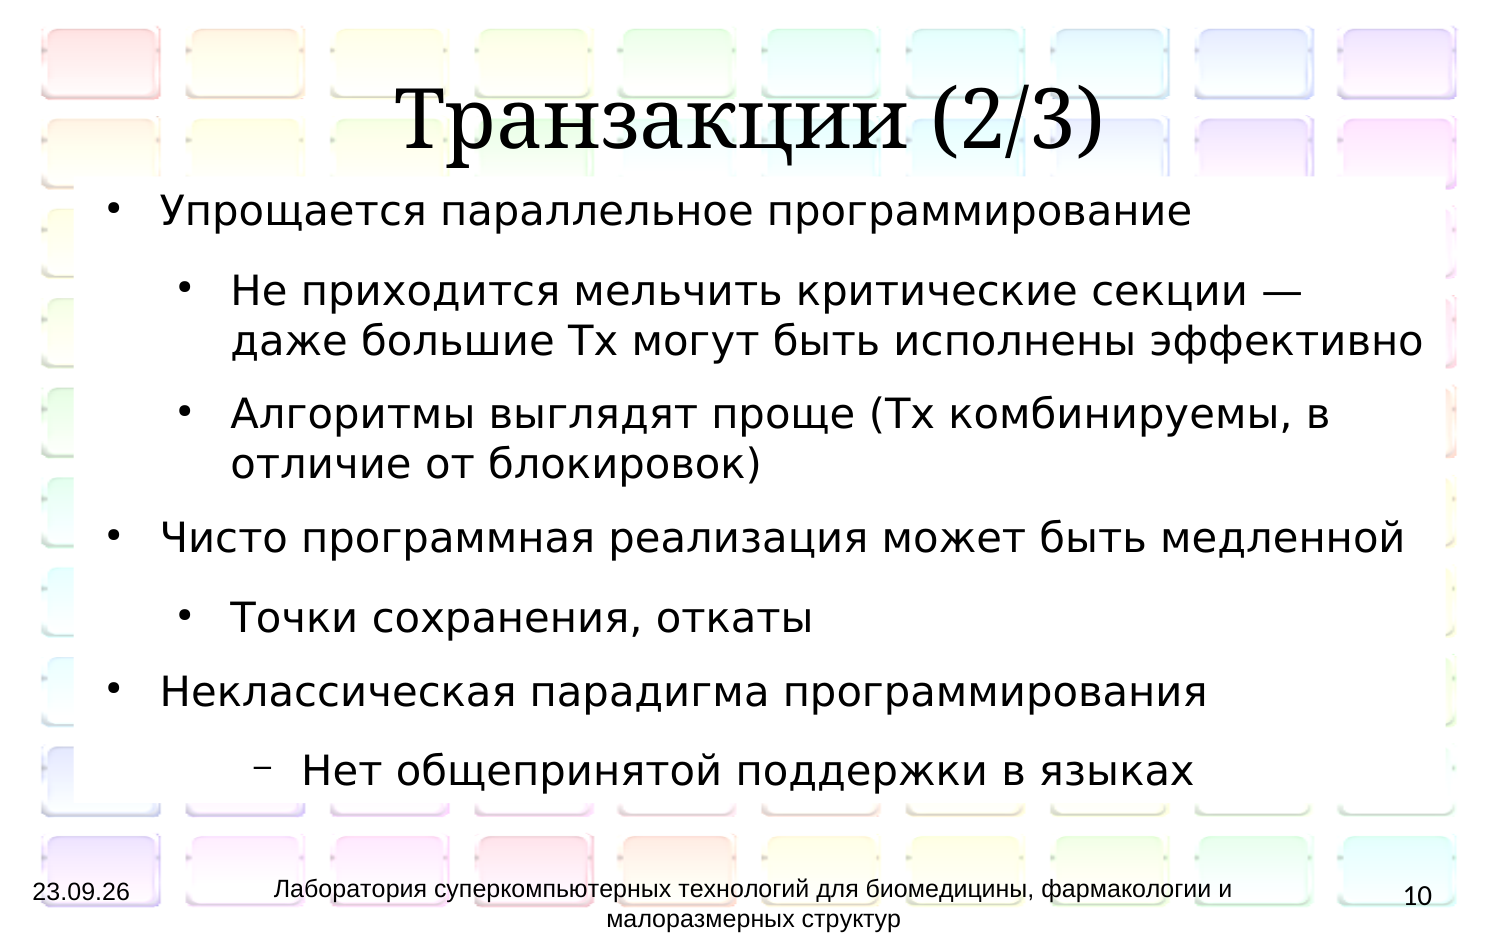

# Транзакции (2/3)
Упрощается параллельное программирование
Не приходится мельчить критические секции — даже большие Tx могут быть исполнены эффективно
Алгоритмы выглядят проще (Tx комбинируемы, в отличие от блокировок)
Чисто программная реализация может быть медленной
Точки сохранения, откаты
Неклассическая парадигма программирования
Нет общепринятой поддержки в языках
Лаборатория суперкомпьютерных технологий для биомедицины, фармакологии и малоразмерных структур